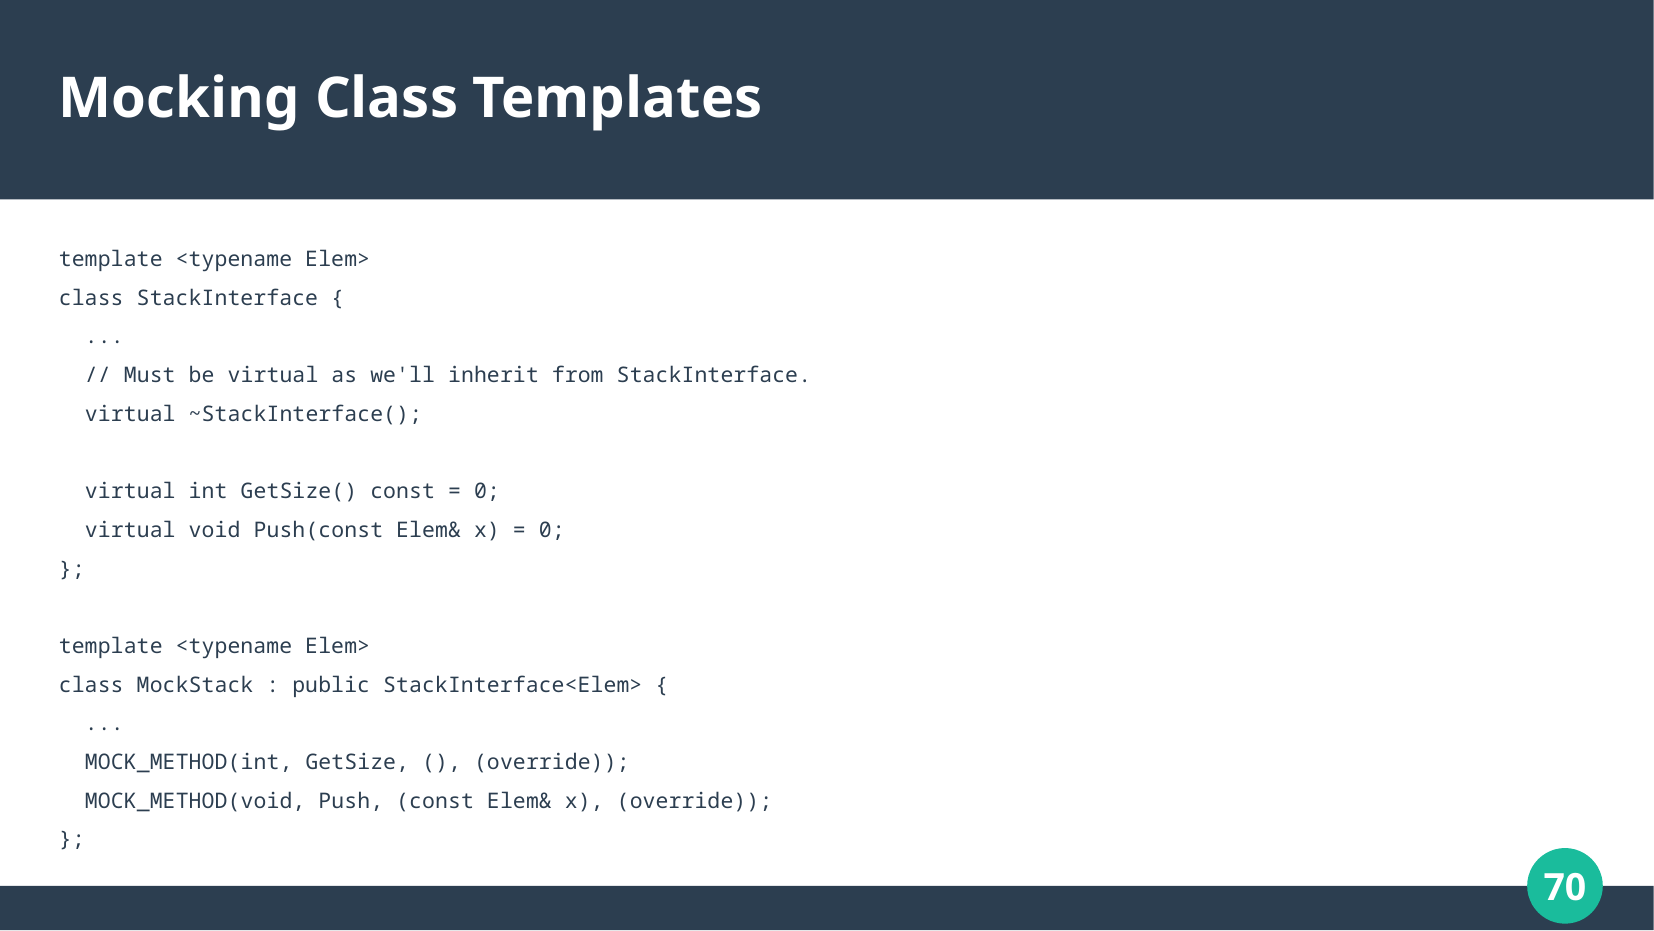

# Mocking Class Templates
template <typename Elem>
class StackInterface {
 ...
 // Must be virtual as we'll inherit from StackInterface.
 virtual ~StackInterface();
 virtual int GetSize() const = 0;
 virtual void Push(const Elem& x) = 0;
};
template <typename Elem>
class MockStack : public StackInterface<Elem> {
 ...
 MOCK_METHOD(int, GetSize, (), (override));
 MOCK_METHOD(void, Push, (const Elem& x), (override));
};